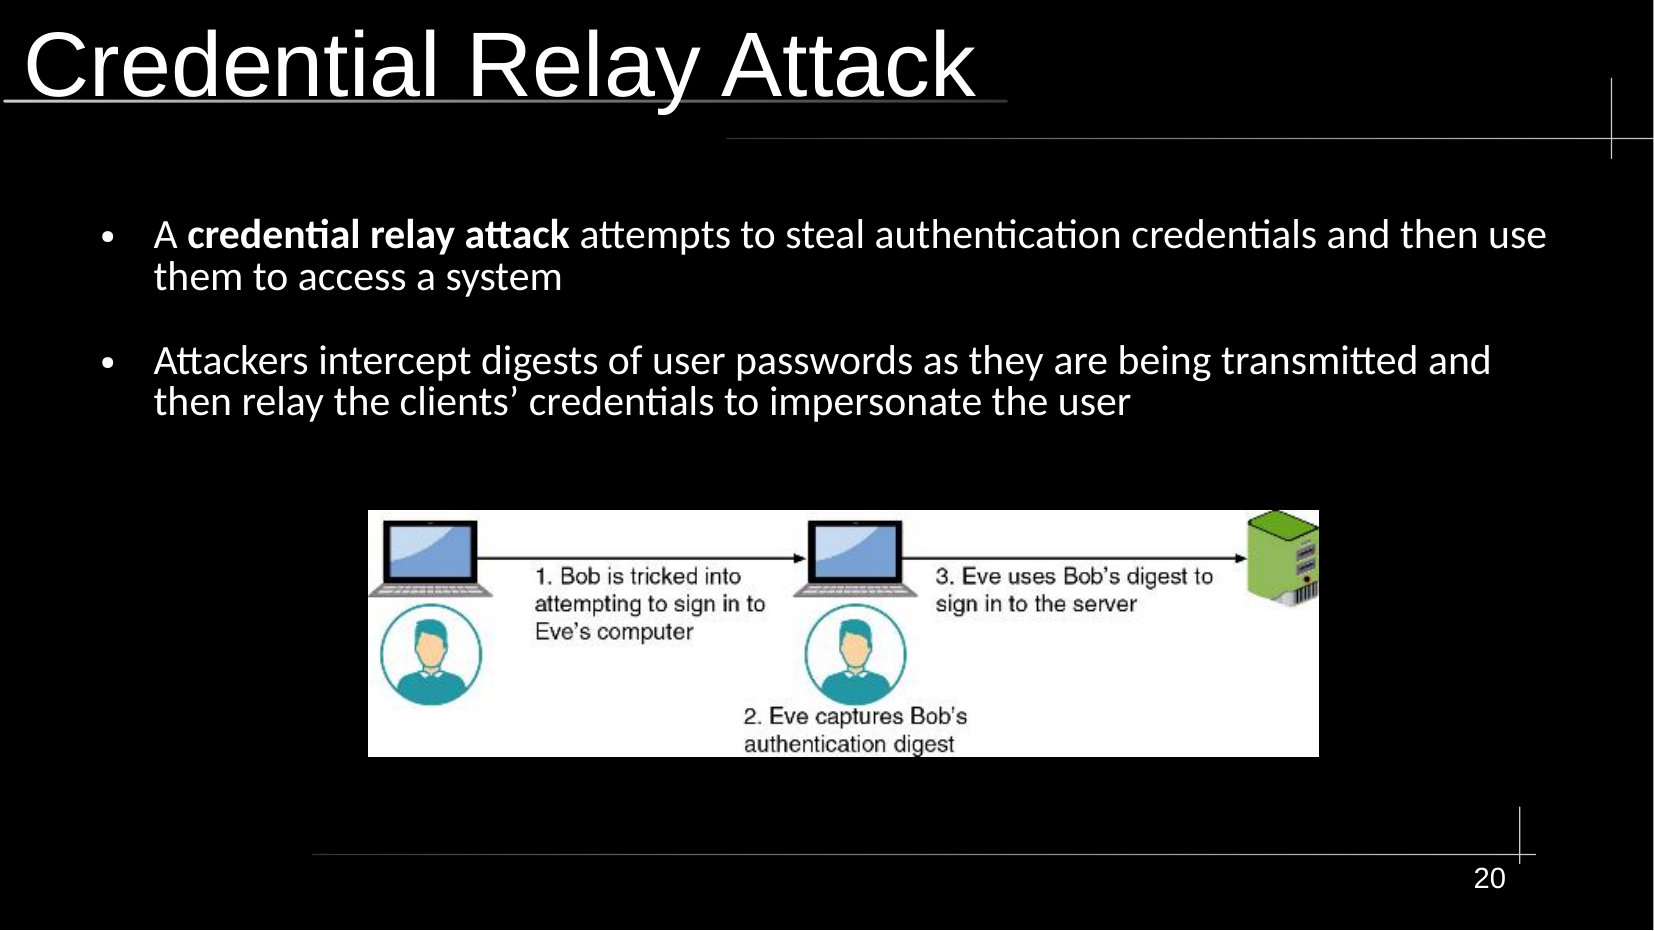

# Credential Relay Attack
A credential relay attack attempts to steal authentication credentials and then use them to access a system
Attackers intercept digests of user passwords as they are being transmitted and then relay the clients’ credentials to impersonate the user
20